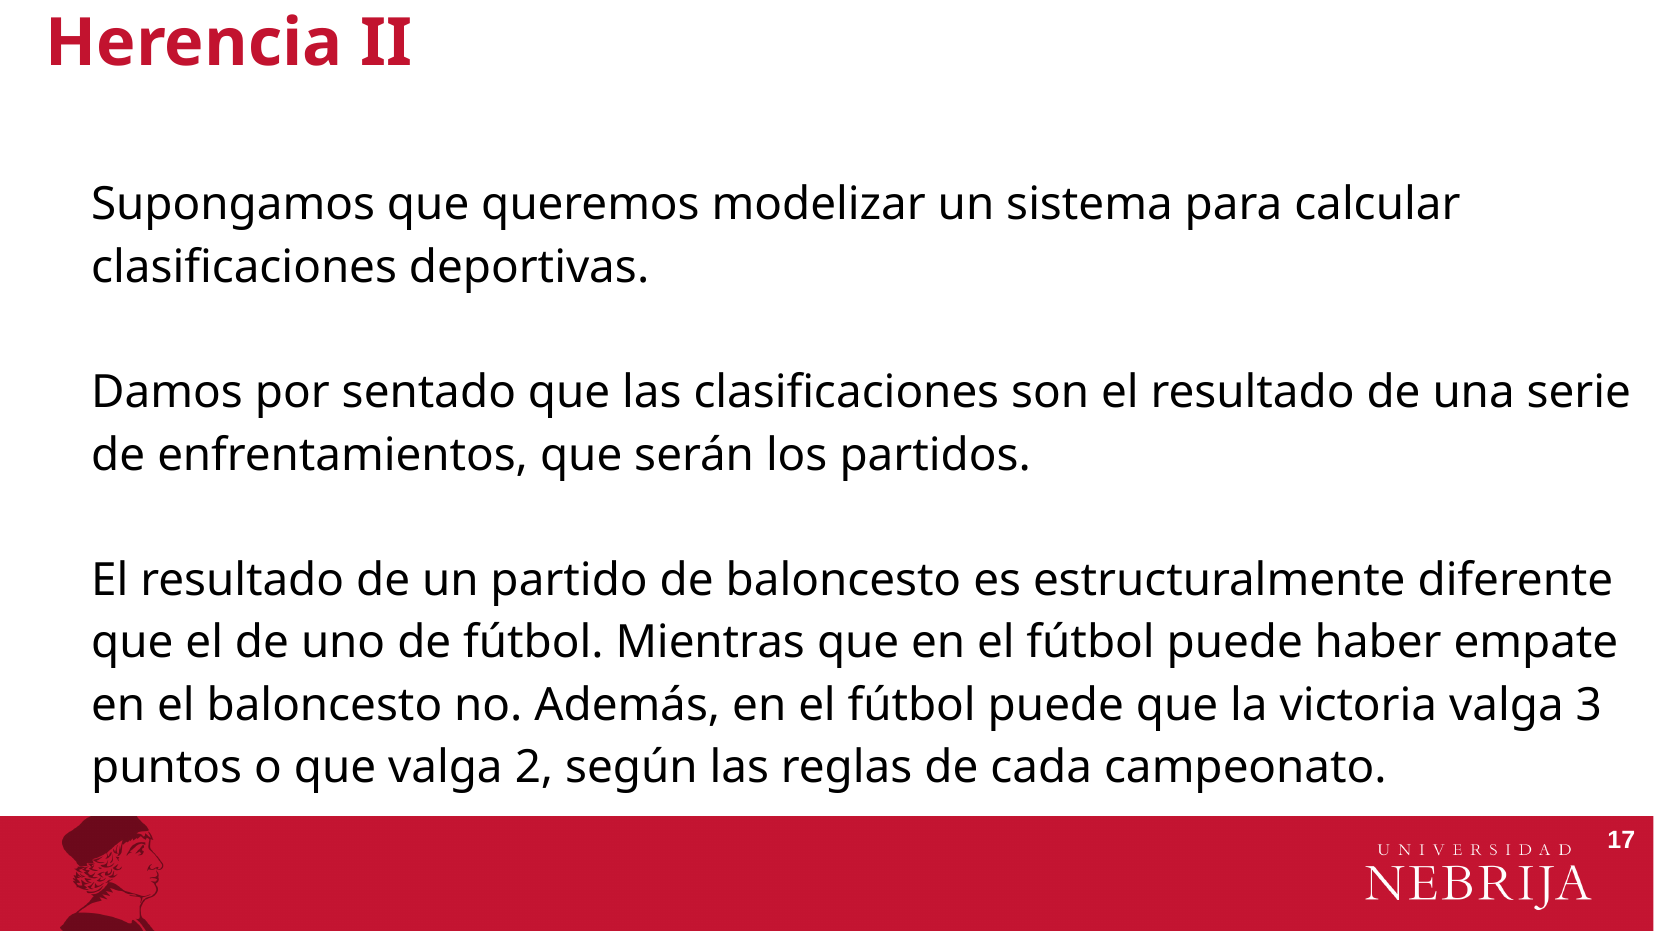

Herencia II
Supongamos que queremos modelizar un sistema para calcular clasificaciones deportivas.
Damos por sentado que las clasificaciones son el resultado de una serie de enfrentamientos, que serán los partidos.
El resultado de un partido de baloncesto es estructuralmente diferente que el de uno de fútbol. Mientras que en el fútbol puede haber empate en el baloncesto no. Además, en el fútbol puede que la victoria valga 3 puntos o que valga 2, según las reglas de cada campeonato.